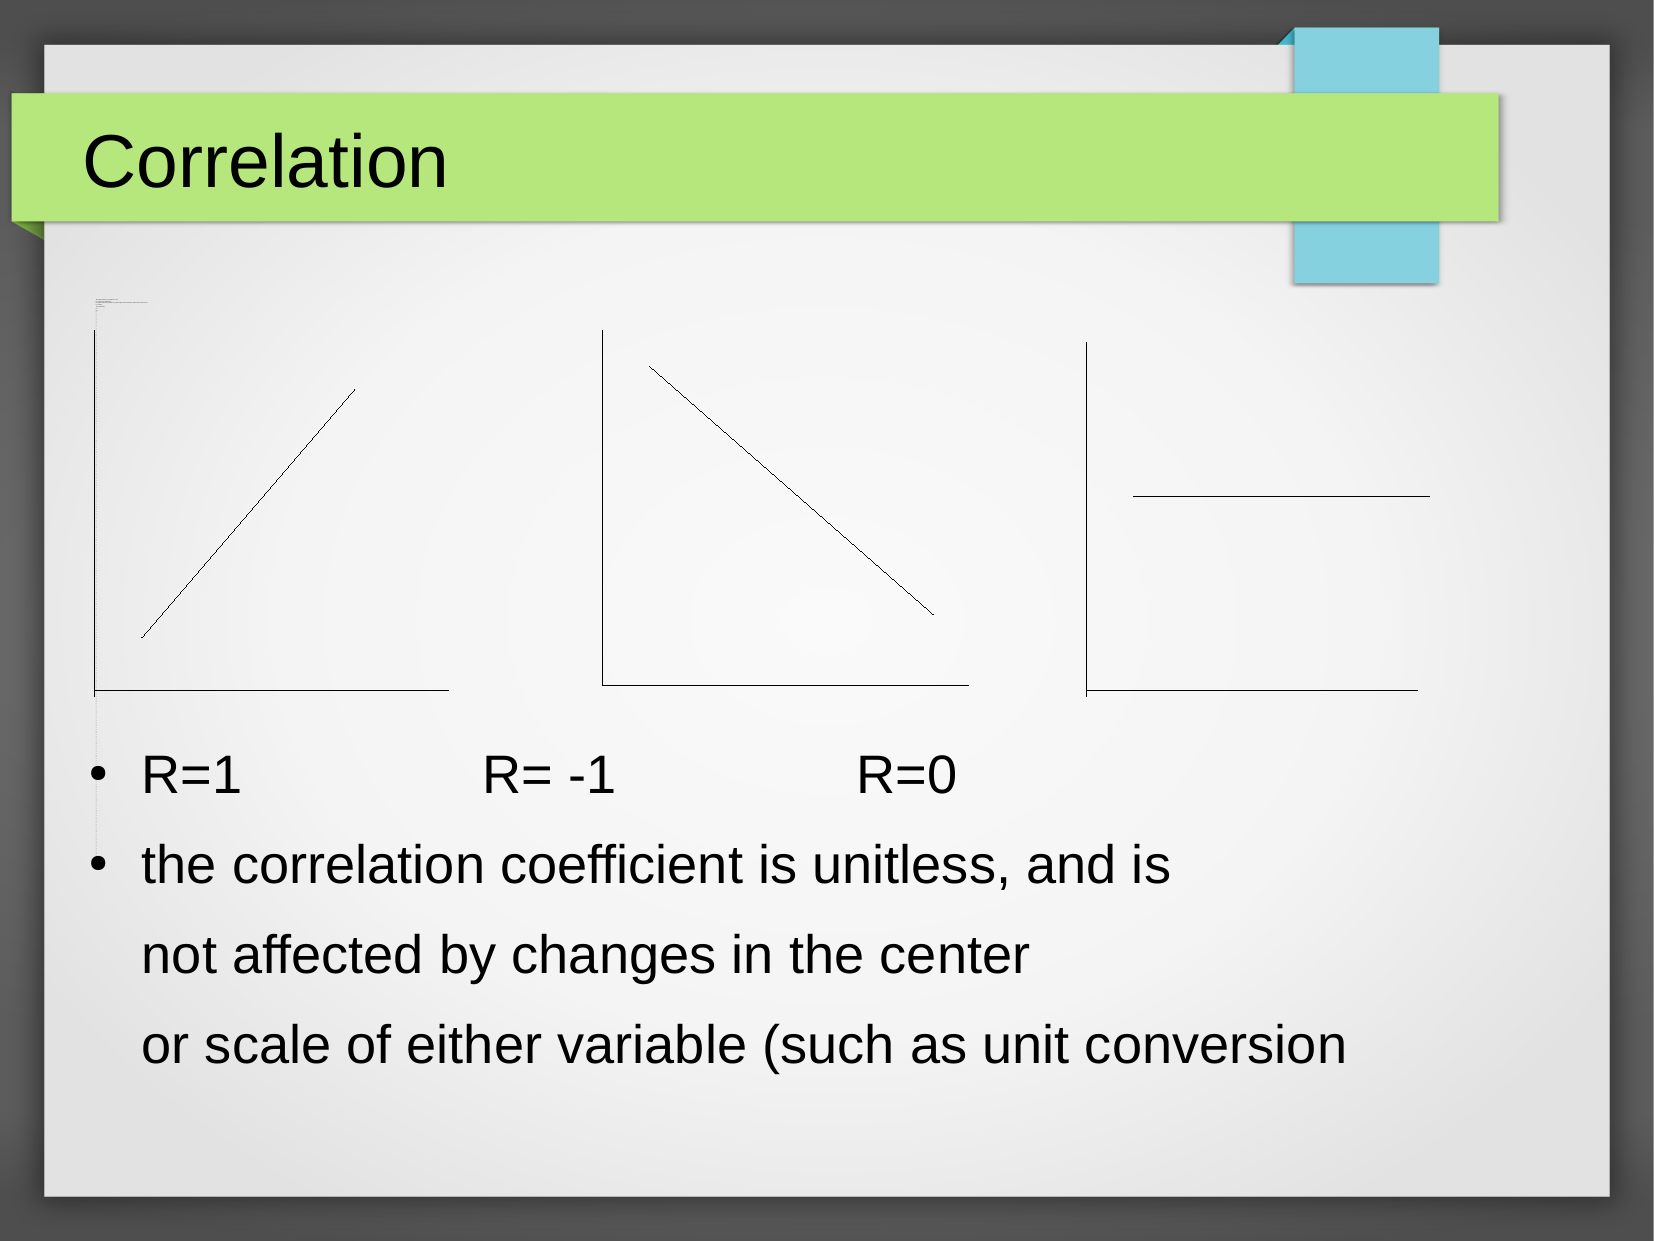

# Correlation
The correlation coefficient is always between -1 and 1.
R = 0 indicates no linear relationship.
the correlation coefficient is always between -1 (perfect negative linear association) and 1 (perfect positive linear association
R = 0 indicates
 no linear relationship
R = 1
R = 0
●
●
●
●
●
●
●
●
●
●
●
●
●
●
●
●
●
●
●
●
●
●
●
●
●
●
●
●
●
●
●
●
●
●
●
●
●
●
●
●
●
●
●
●
●
●
●
●
●
●
●
●
●
●
●
●
●
●
●
●
●
●
●
●
●
●
●
●
●
●
●
●
●
●
●
●
●
●
●
●
●
●
●
●
●
●
●
●
●
●
●
●
●
●
●
●
●
●
●
●
●
●
●
●
●
●
●
●
●
●
●
●
●
●
●
●
●
●
●
●
●
●
●
●
●
●
●
●
●
●
●
●
●
●
●
●
●
●
●
●
●
●
●
●
●
●
●
●
●
●
●
●
●
●
●
●
●
●
●
●
●
●
●
●
●
●
●
●
●
●
●
●
●
●
●
●
●
●
●
●
●
●
●
●
●
●
●
●
●
●
●
●
●
●
●
●
●
●
●
●
●
●
●
●
●
●
●
●
●
●
●
●
●
●
●
●
●
●
●
●
●
●
●
●
●
●
●
●
●
●
●
●
●
●
●
●
●
●
●
●
●
●
●
●
●
●
●
●
●
●
●
●
●
●
●
●
●
●
●
●
●
●
●
●
●
●
●
●
●
●
●
●
●
●
●
●
●
●
●
●
●
●
●
●
●
●
●
●
●
●
●
●
●
●
●
●
●
●
●
●
●
●
●
R = -1
properties
R=1 R= -1 R=0
the correlation coefficient is unitless, and is
not affected by changes in the center
or scale of either variable (such as unit conversion